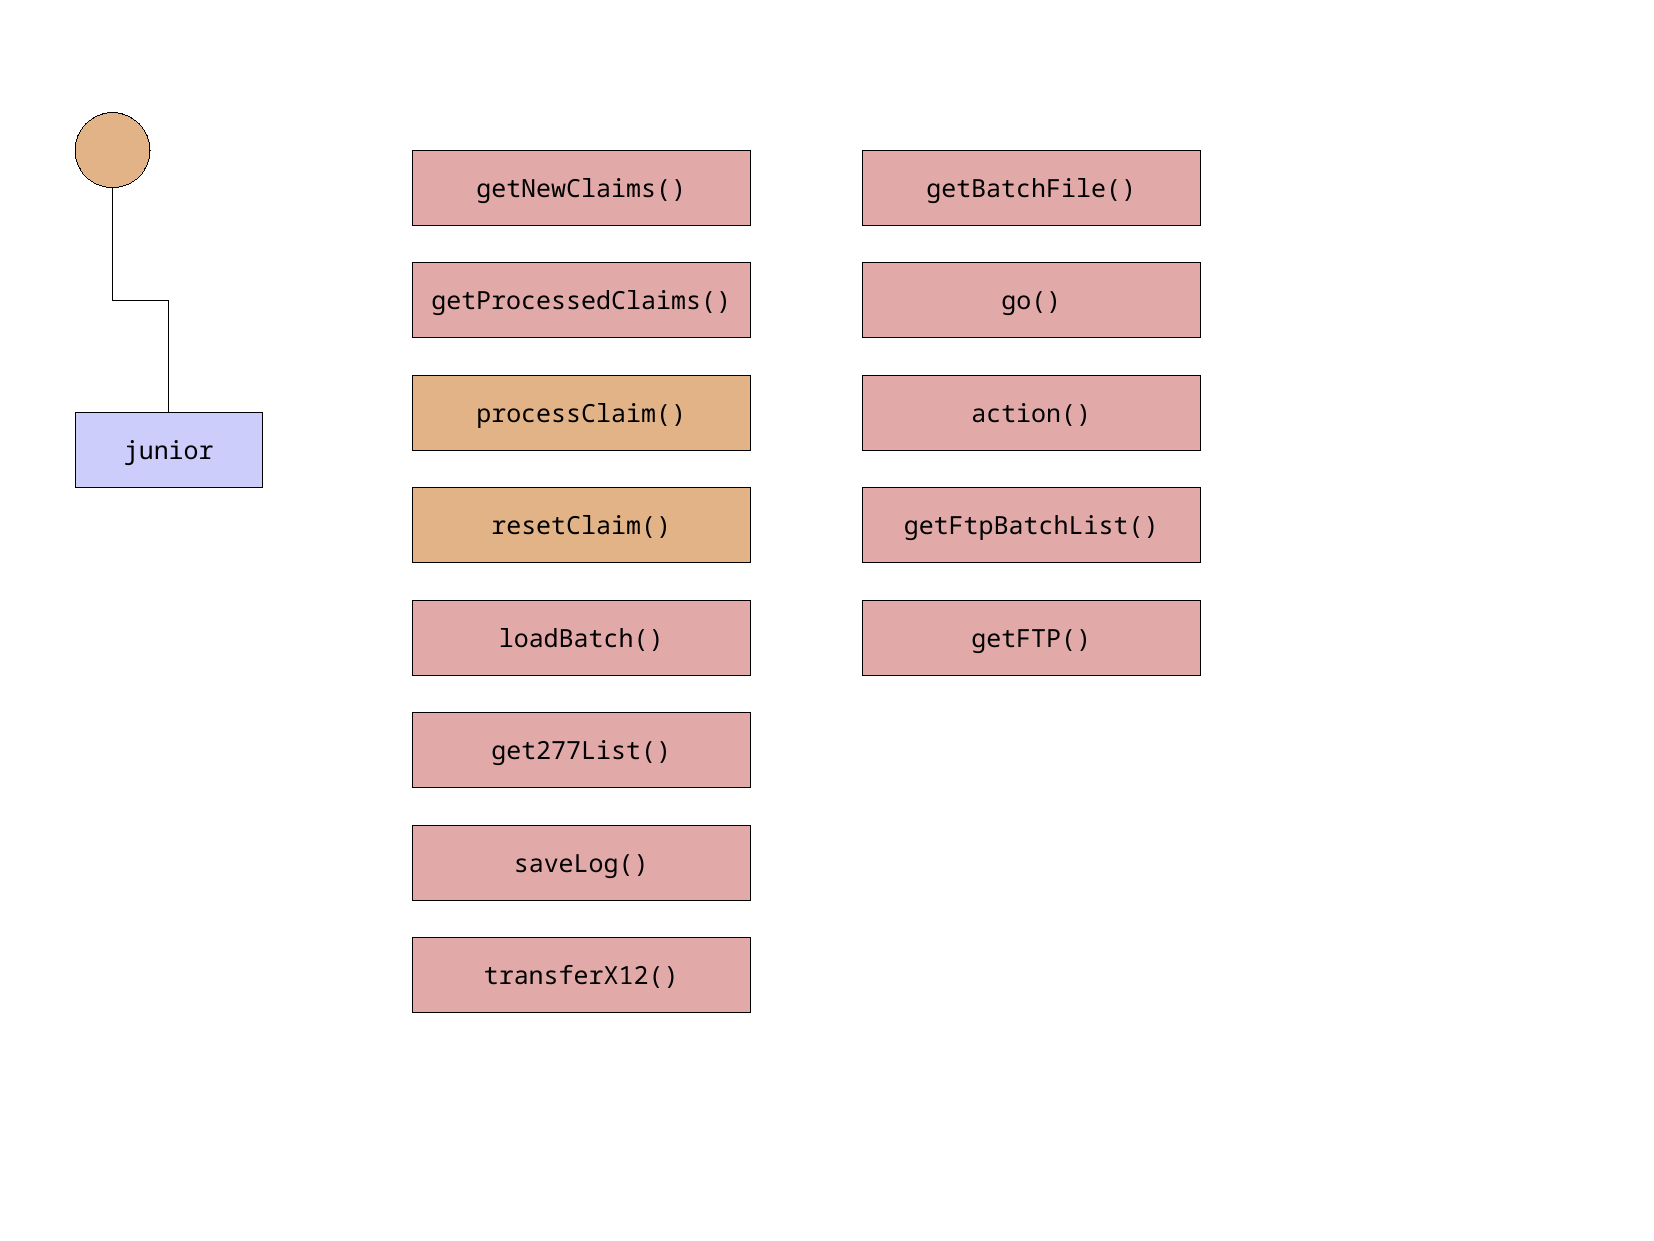

getNewClaims()
getBatchFile()
getProcessedClaims()
go()
processClaim()
action()
junior
resetClaim()
getFtpBatchList()
loadBatch()
getFTP()
get277List()
saveLog()
transferX12()